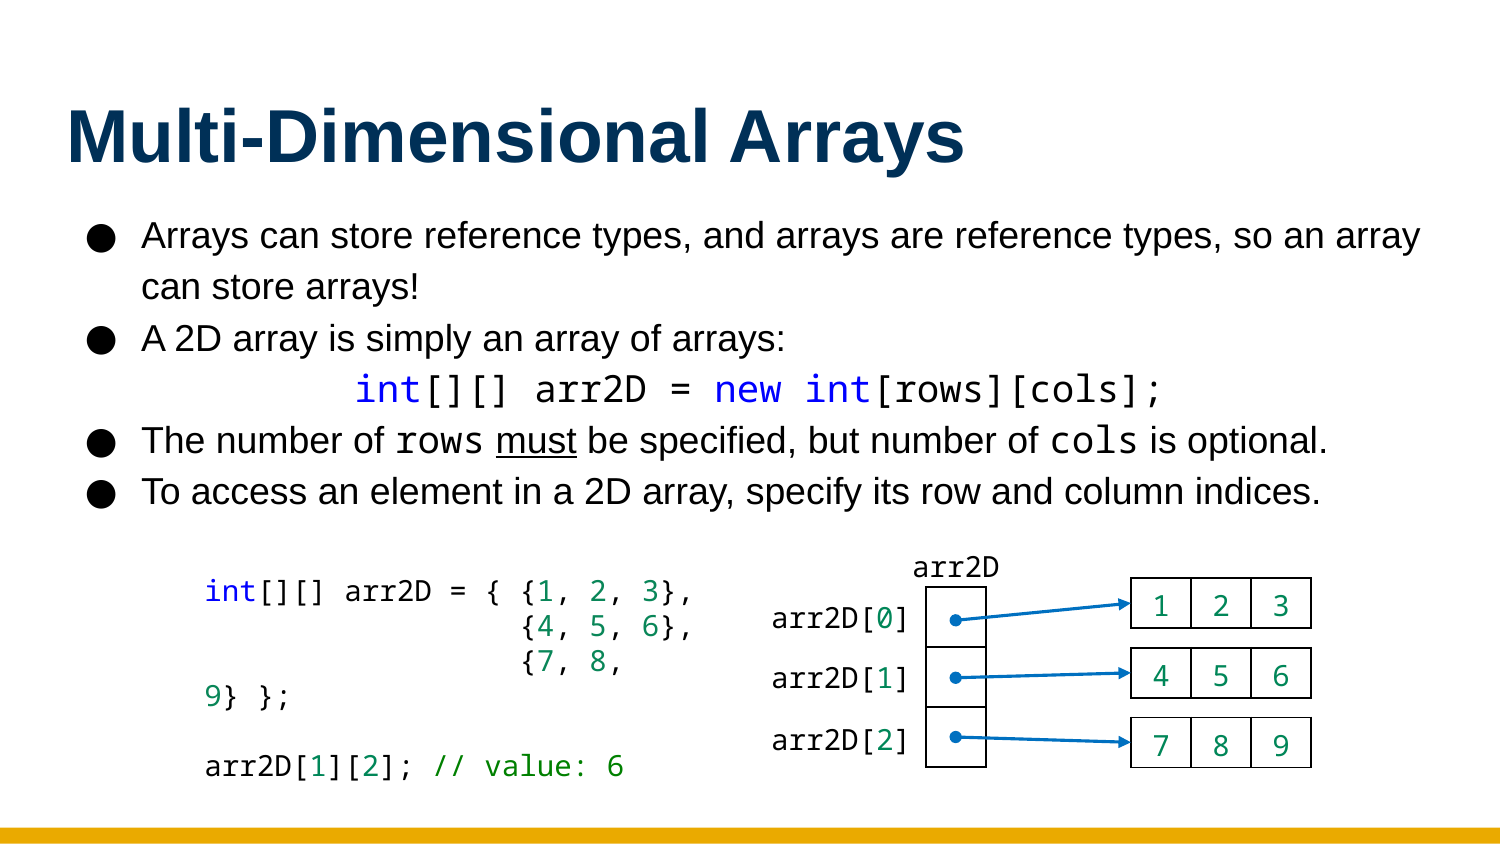

# Multi-Dimensional Arrays
Arrays can store reference types, and arrays are reference types, so an array can store arrays!
A 2D array is simply an array of arrays:
int[][] arr2D = new int[rows][cols];
The number of rows must be specified, but number of cols is optional.
To access an element in a 2D array, specify its row and column indices.
arr2D
int[][] arr2D = { {1, 2, 3},
 {4, 5, 6},
 {7, 8, 9} };
arr2D[1][2]; // value: 6
| 1 | 2 | 3 |
| --- | --- | --- |
| |
| --- |
| |
| |
arr2D[0]
| 4 | 5 | 6 |
| --- | --- | --- |
arr2D[1]
arr2D[2]
| 7 | 8 | 9 |
| --- | --- | --- |